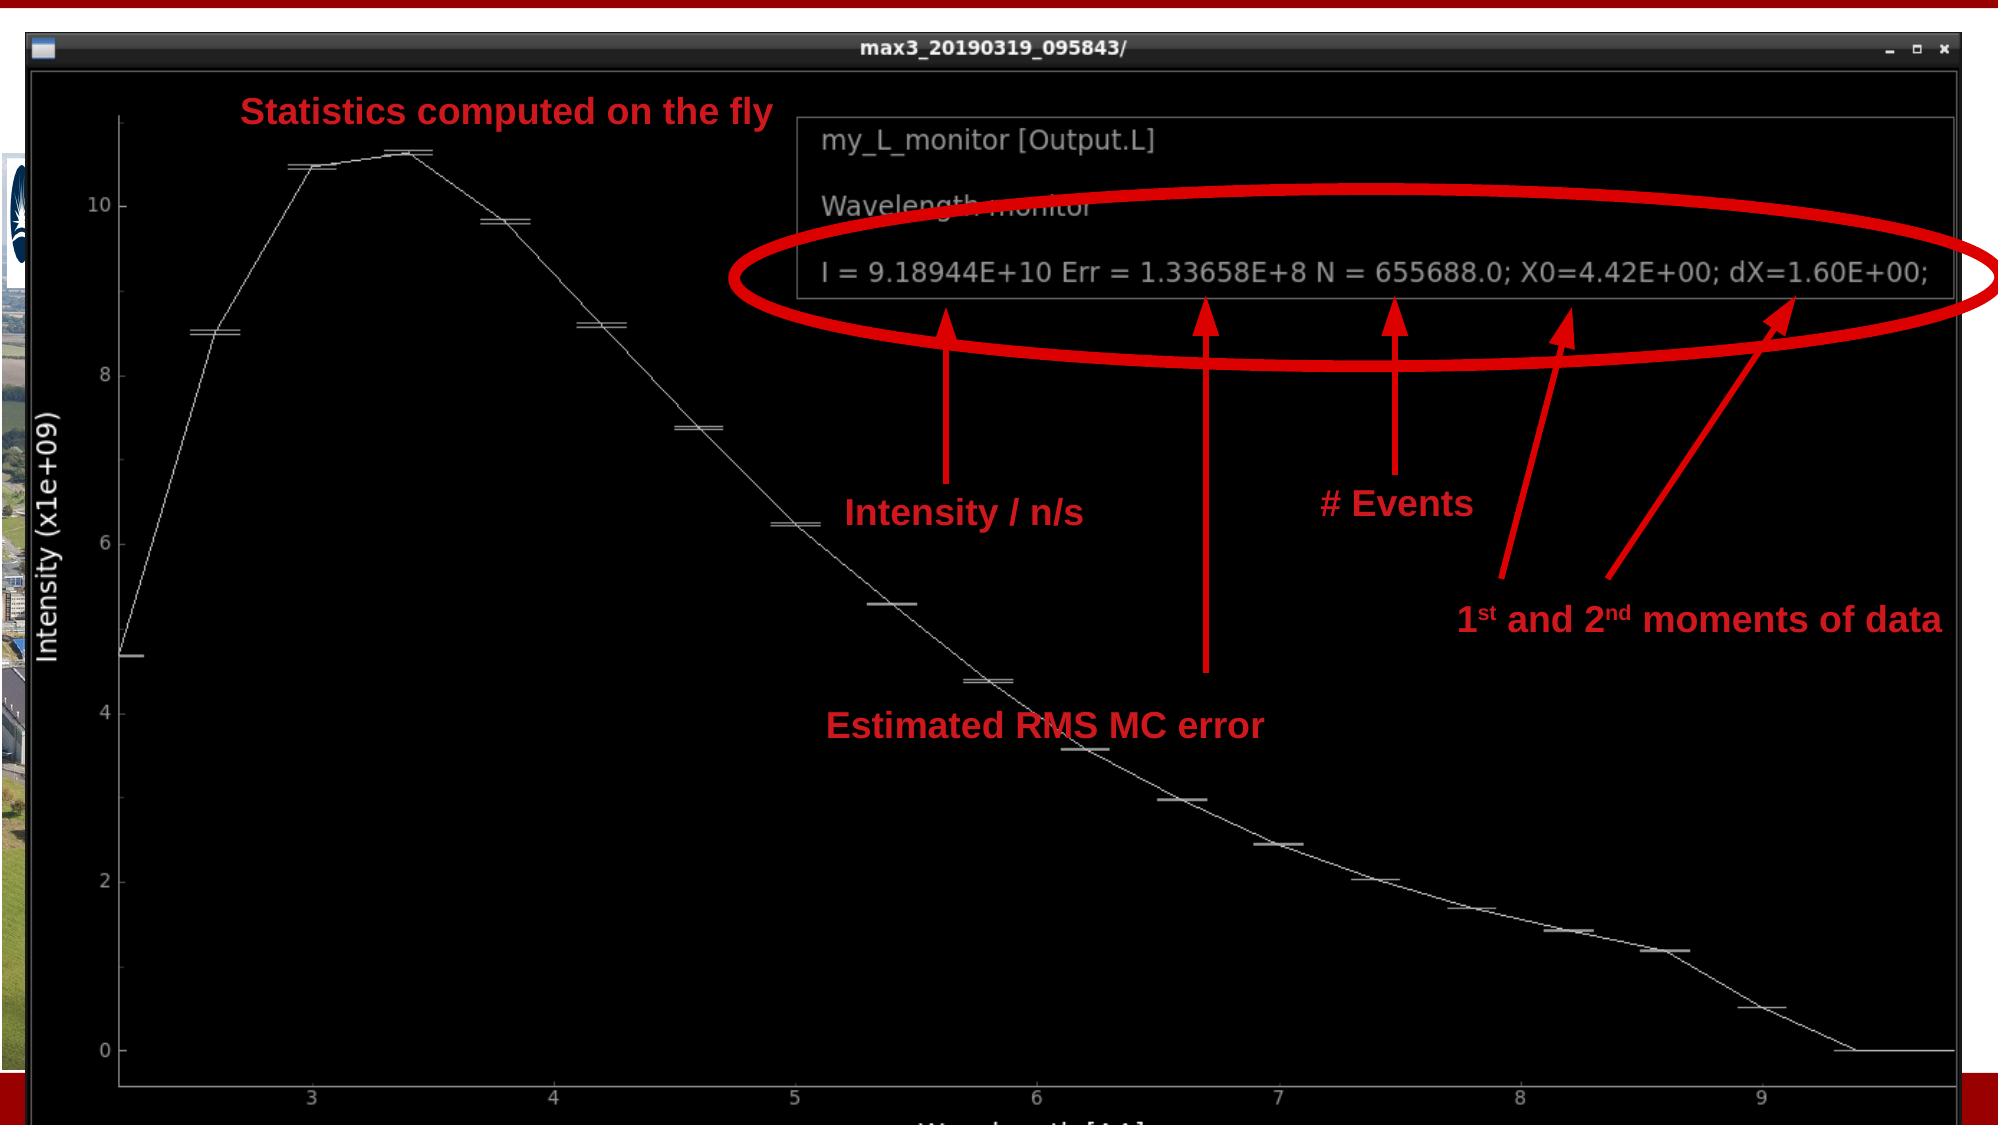

In a histogram sense
Monitors: Quick examples
Statistics computed on the fly
# Imagine a histogram, e.g. I(λ)
The RMS variance over that set becomes our statistical error bar E
I
E
N
In bin i, N events each carrying a fractional intensity pj so that
…
…
1
2
3
i
k
# Events
Intensity / n/s
1st and 2nd moments of data
Estimated RMS MC error